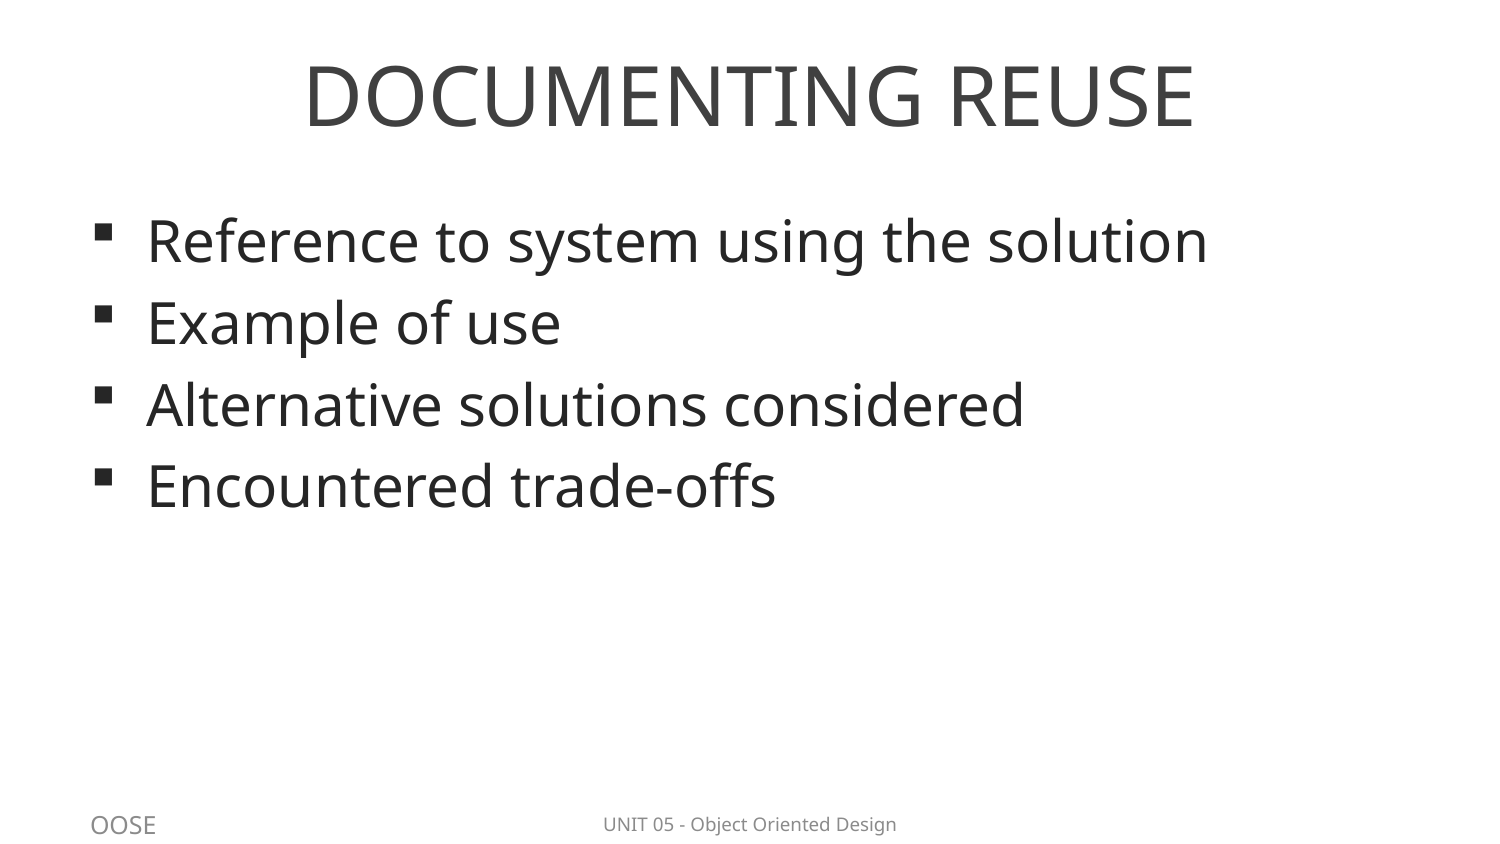

# Documenting reuse
Reference to system using the solution
Example of use
Alternative solutions considered
Encountered trade-offs
OOSE
UNIT 05 - Object Oriented Design